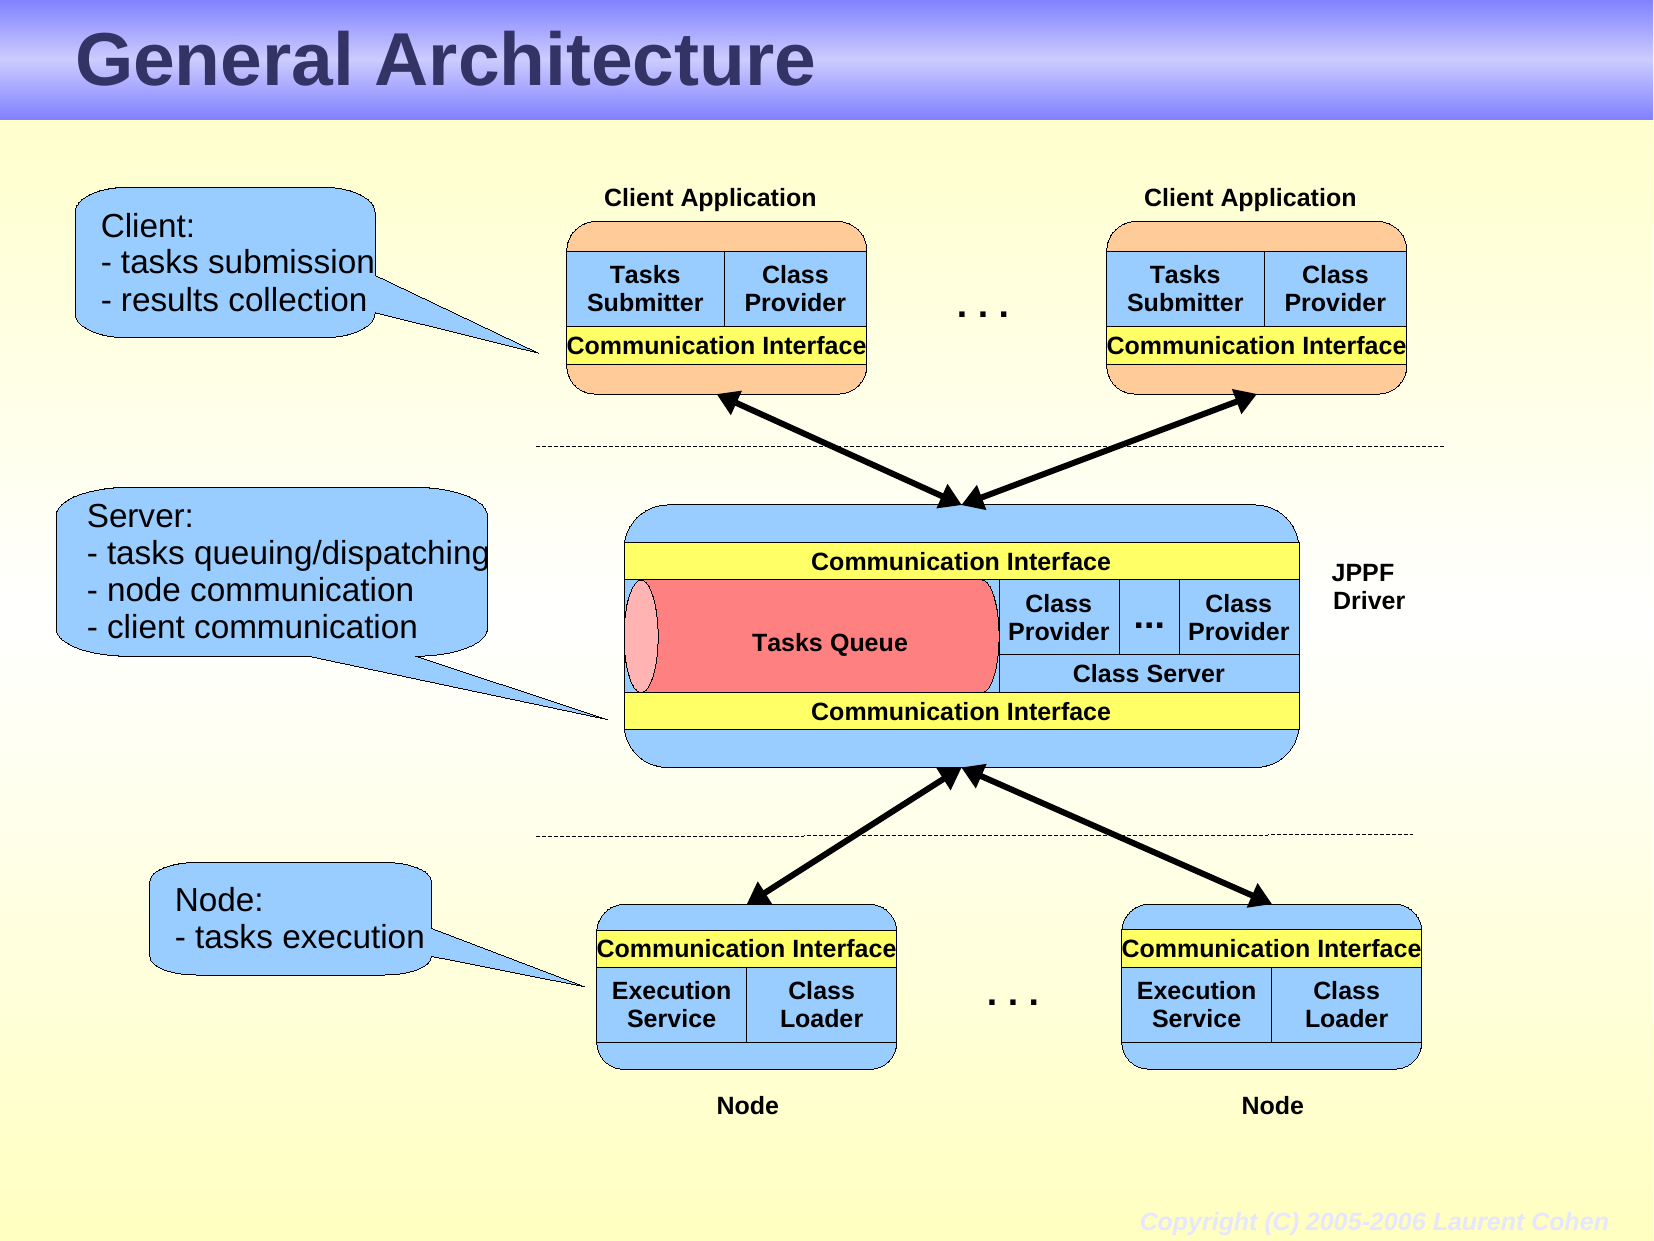

# General Architecture
Client Application
Client Application
Client:
- tasks submission
- results collection
Tasks
Submitter
Class
Provider
Tasks
Submitter
Class
Provider
. . .
Communication Interface
Communication Interface
Server:
- tasks queuing/dispatching
- node communication
- client communication
Communication Interface
Class
Provider
Class
Provider
...
Tasks Queue
Class Server
Communication Interface
JPPF
Driver
Node:
- tasks execution
Communication Interface
Execution
Service
Class
Loader
Communication Interface
Execution
Service
Class
Loader
. . .
Node
Node